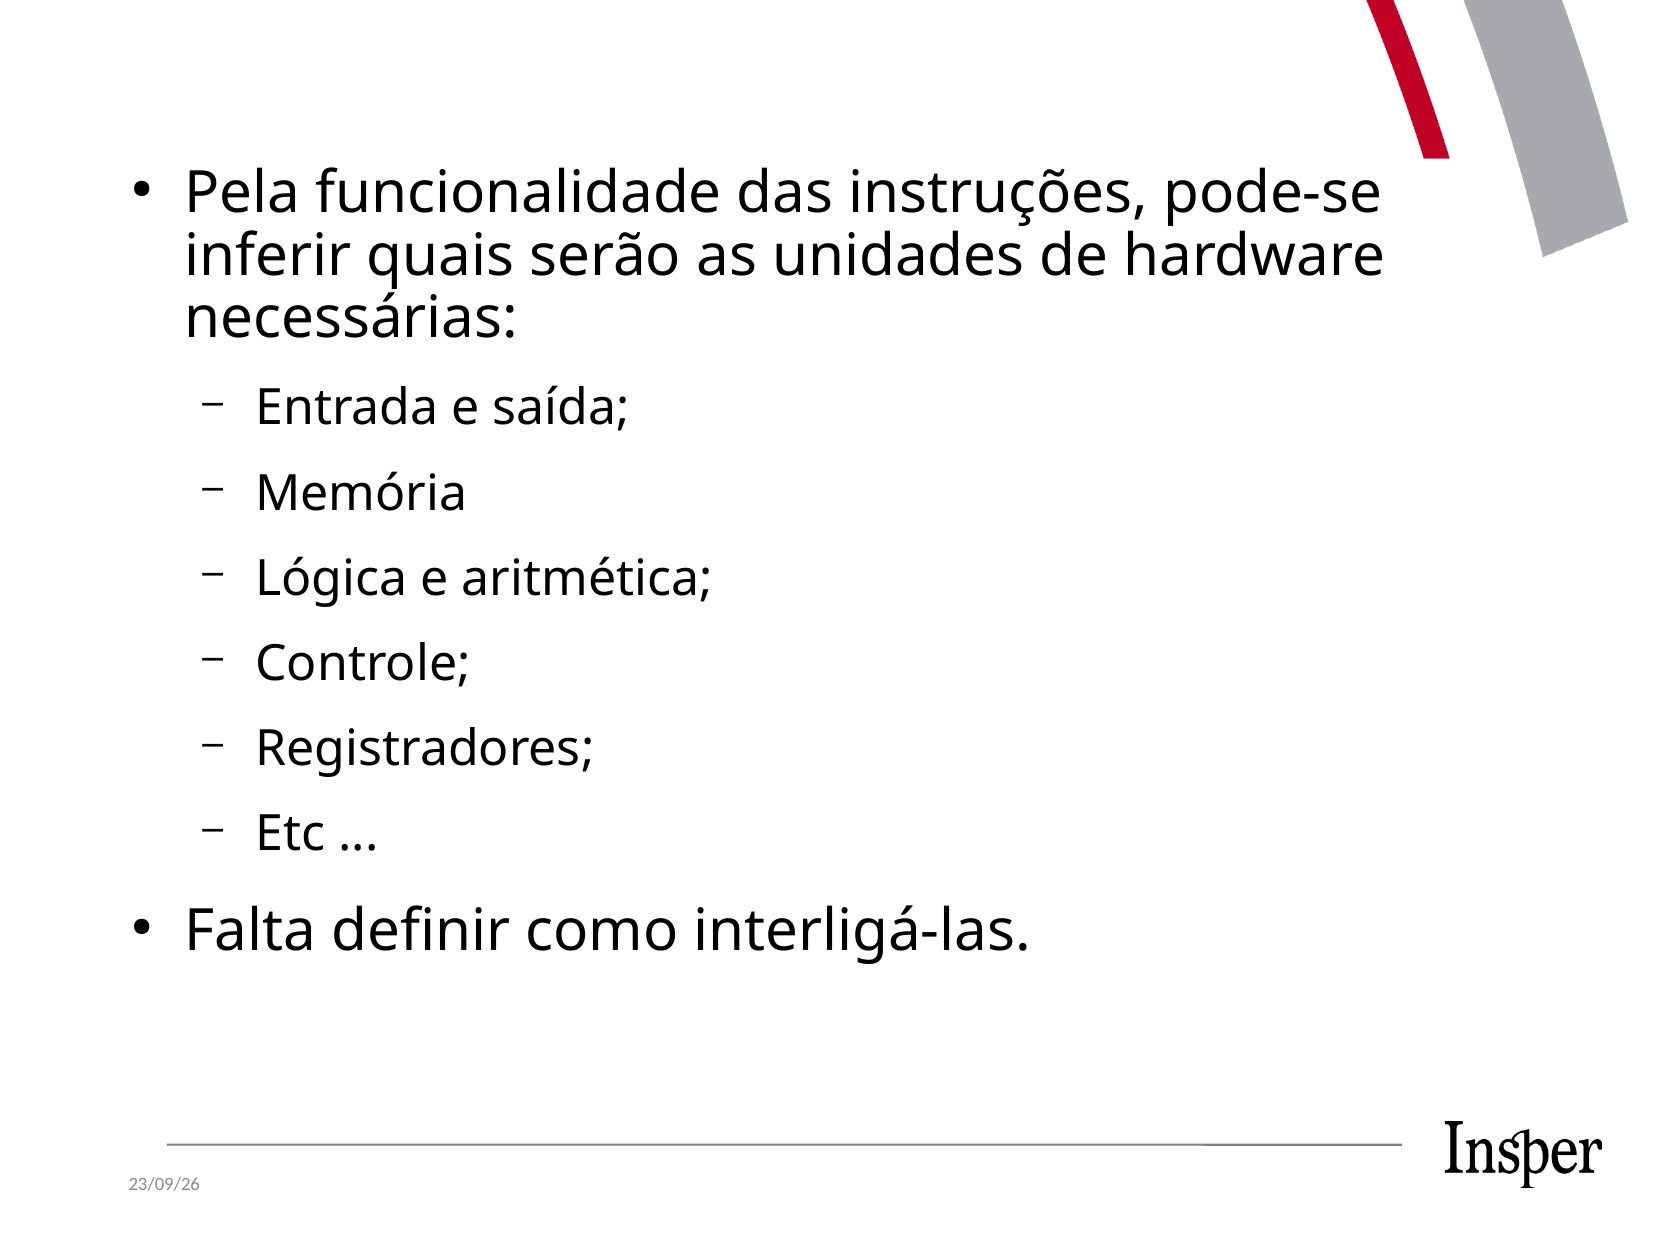

# Pela funcionalidade das instruções, pode-se inferir quais serão as unidades de hardware necessárias:
Entrada e saída;
Memória
Lógica e aritmética;
Controle;
Registradores;
Etc ...
Falta definir como interligá-las.